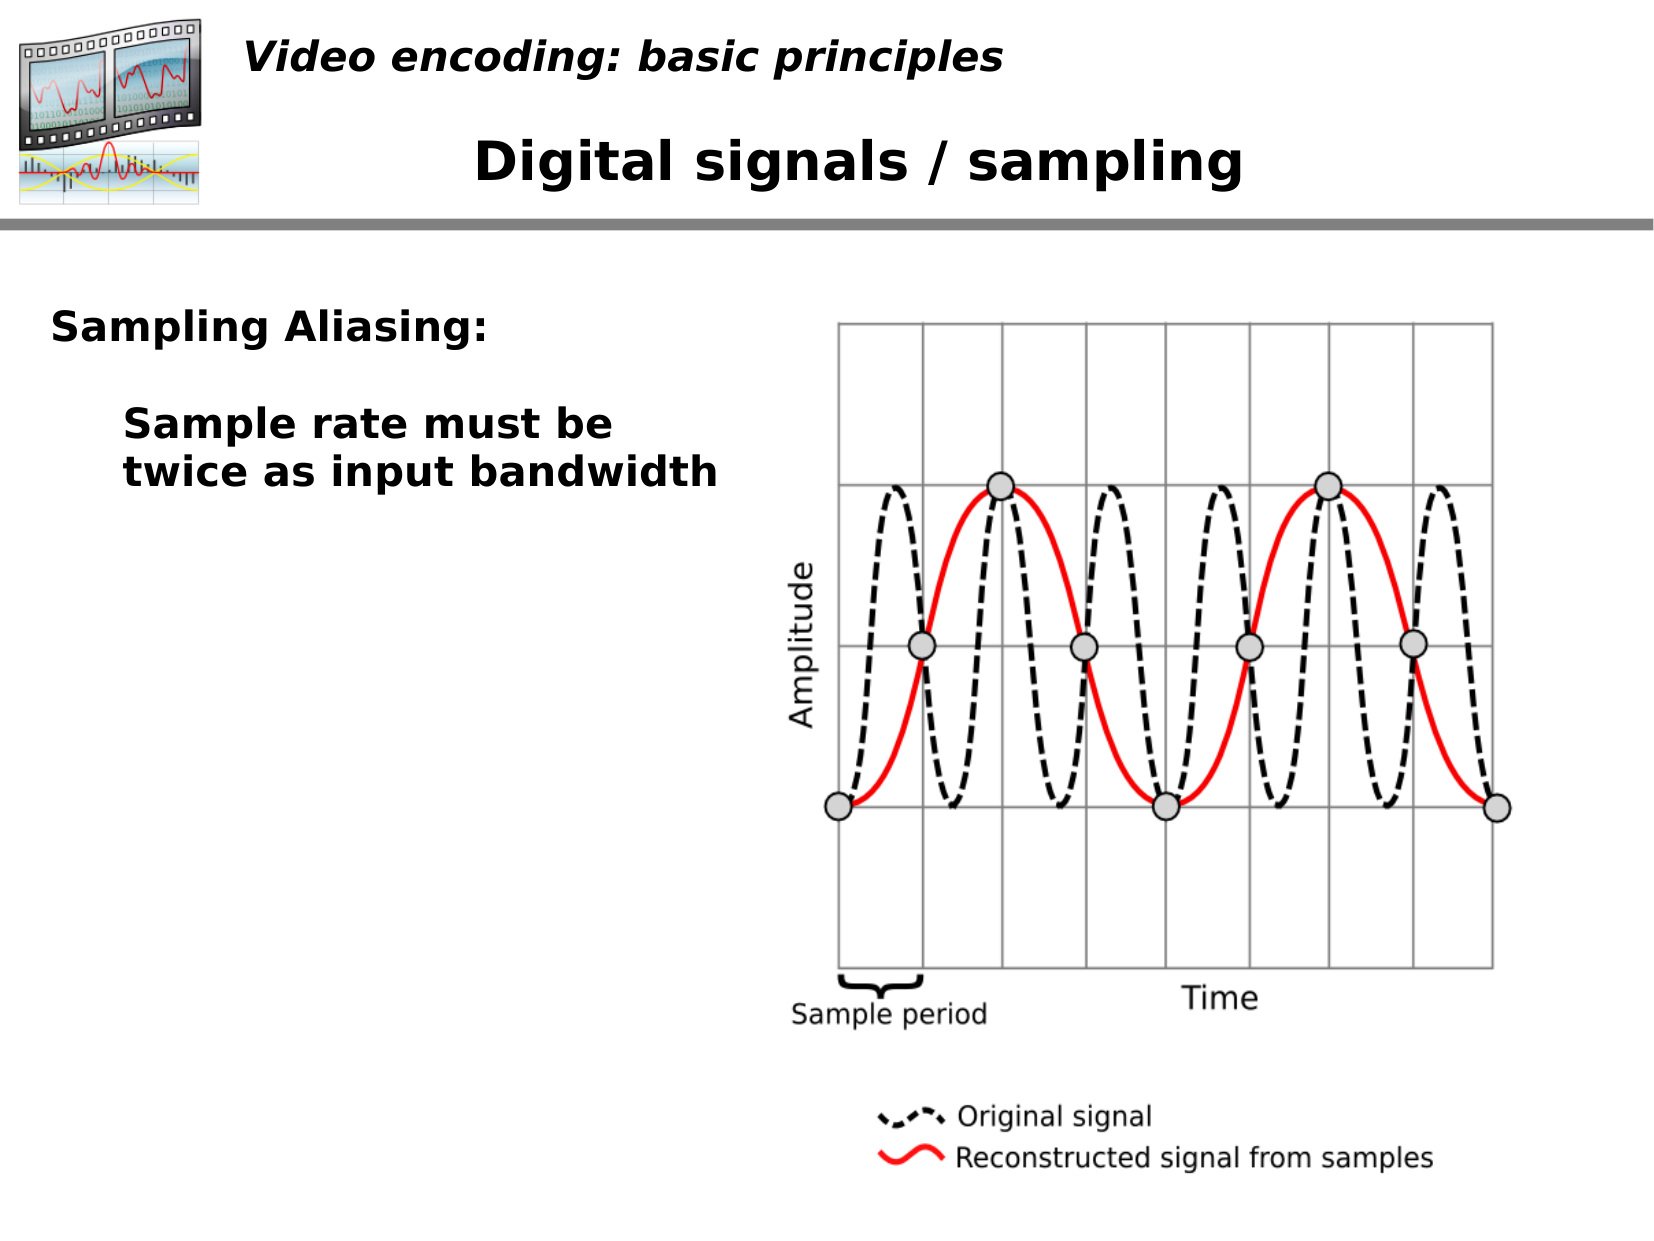

Video encoding: basic principles
Digital signals / sampling
Sampling Aliasing:
 Sample rate must be
 twice as input bandwidth